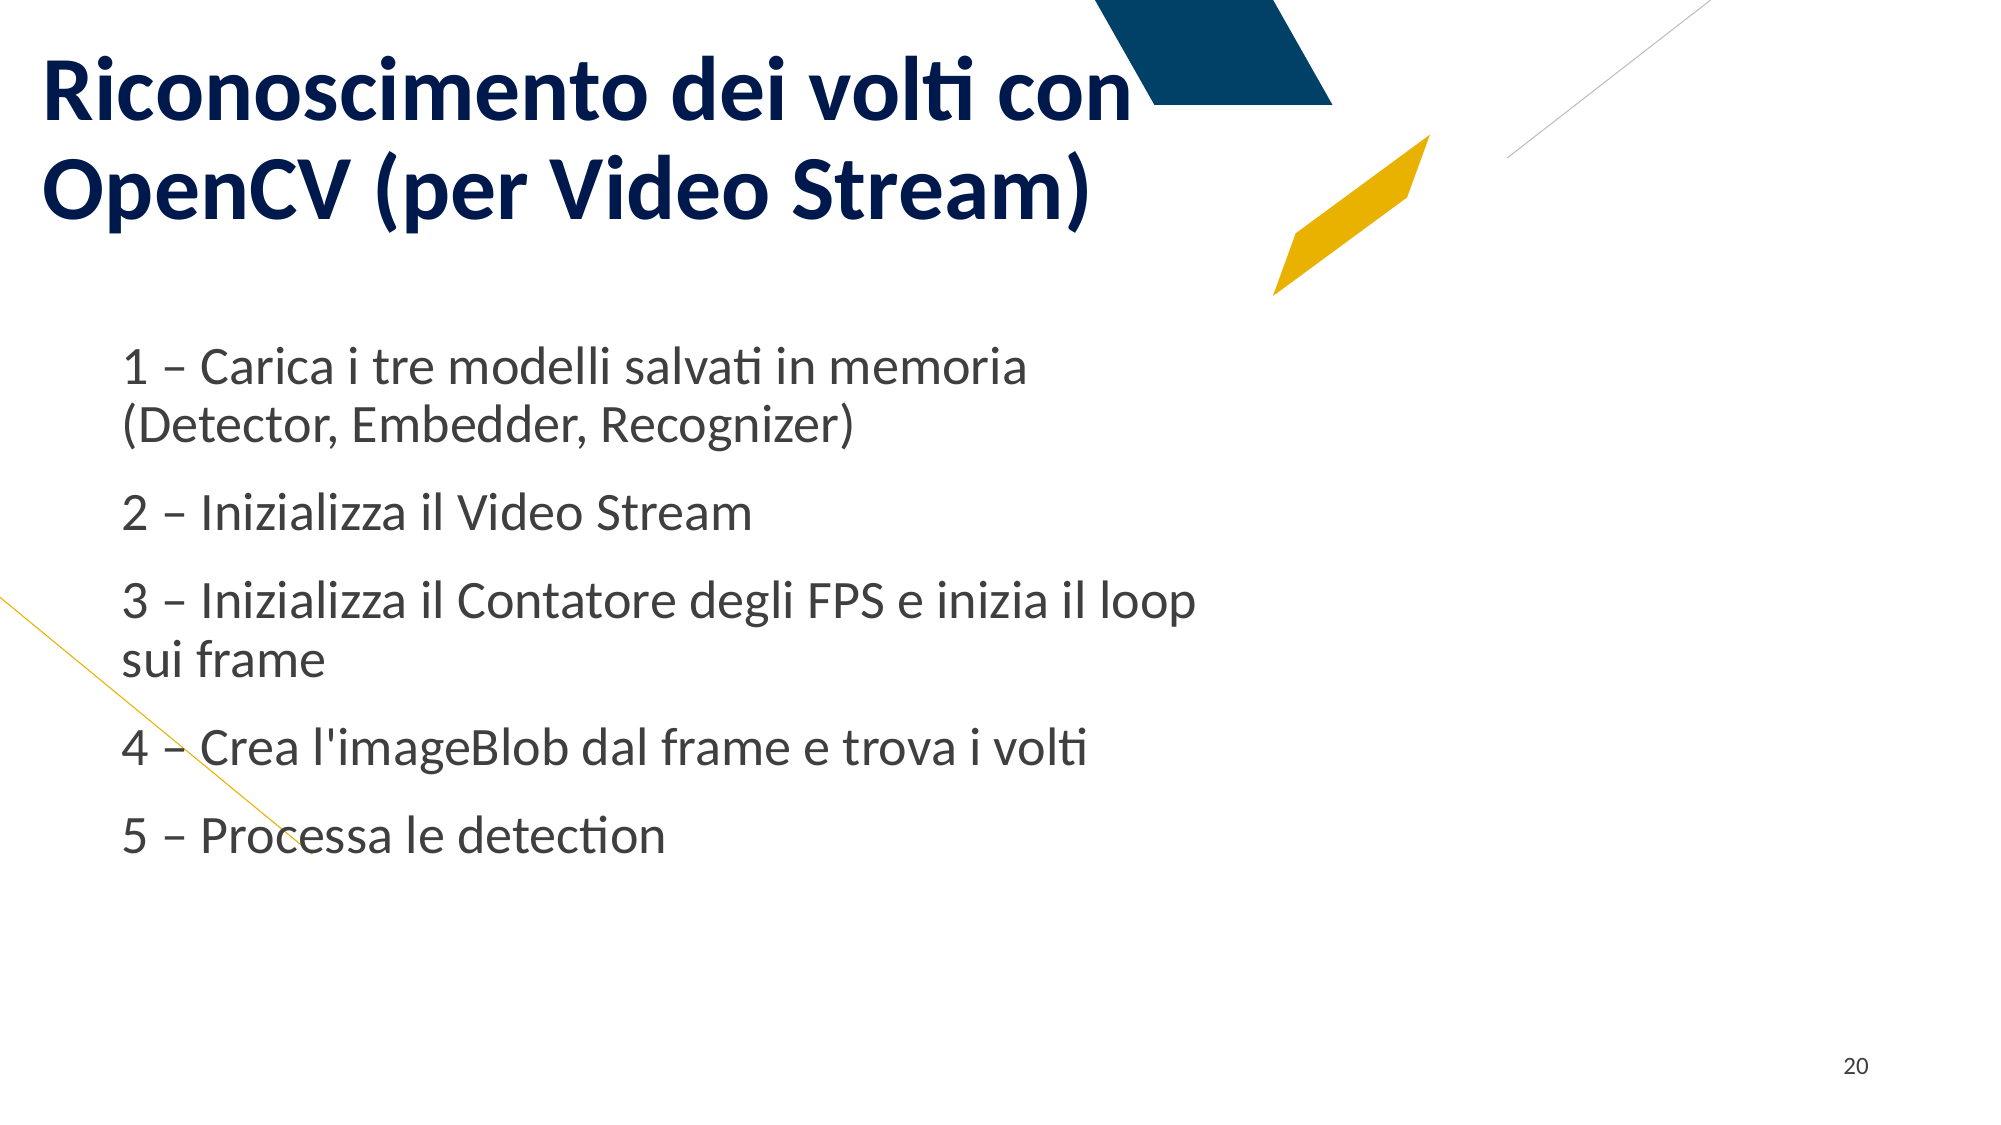

# Riconoscimento dei volti con OpenCV (per Video Stream)
1 – Carica i tre modelli salvati in memoria (Detector, Embedder, Recognizer)
2 – Inizializza il Video Stream
3 – Inizializza il Contatore degli FPS e inizia il loop sui frame
4 – Crea l'imageBlob dal frame e trova i volti
5 – Processa le detection